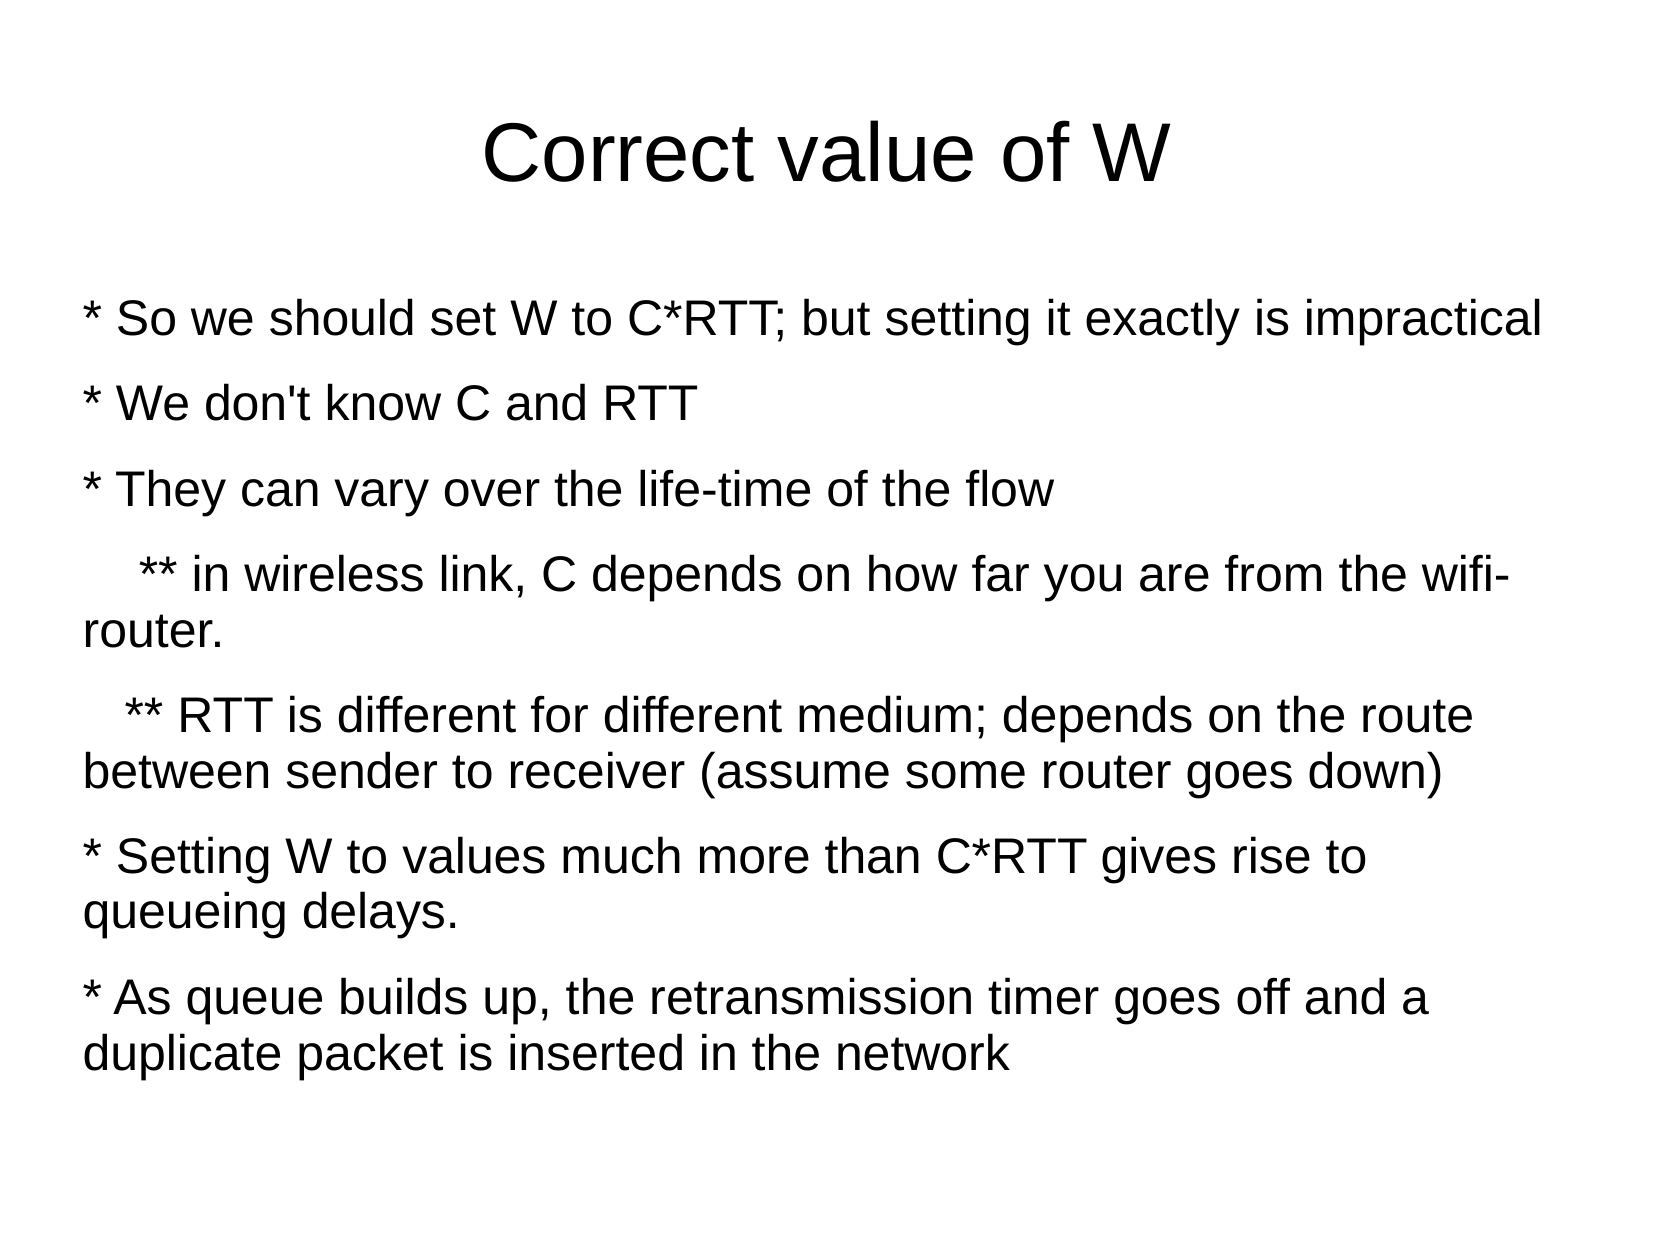

# Correct value of W
* So we should set W to C*RTT; but setting it exactly is impractical
* We don't know C and RTT
* They can vary over the life-time of the flow
 ** in wireless link, C depends on how far you are from the wifi-router.
 ** RTT is different for different medium; depends on the route between sender to receiver (assume some router goes down)
* Setting W to values much more than C*RTT gives rise to queueing delays.
* As queue builds up, the retransmission timer goes off and a duplicate packet is inserted in the network